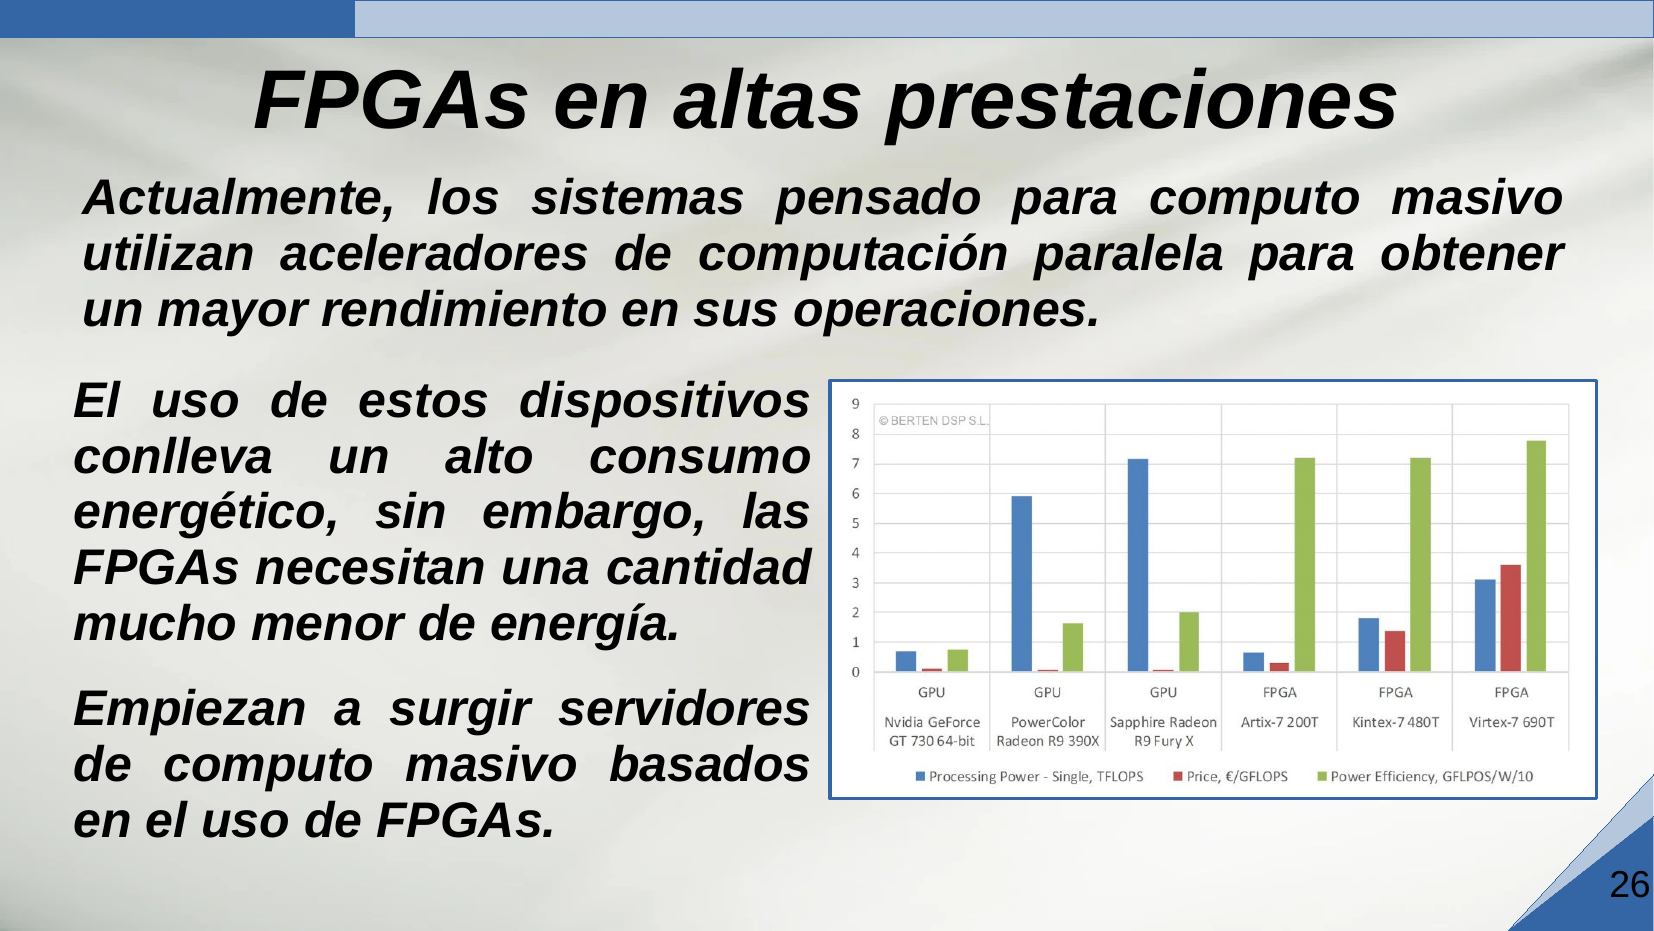

FPGAs en altas prestaciones
# Actualmente, los sistemas pensado para computo masivo utilizan aceleradores de computación paralela para obtener un mayor rendimiento en sus operaciones.
El uso de estos dispositivos conlleva un alto consumo energético, sin embargo, las FPGAs necesitan una cantidad mucho menor de energía.
Empiezan a surgir servidores de computo masivo basados en el uso de FPGAs.